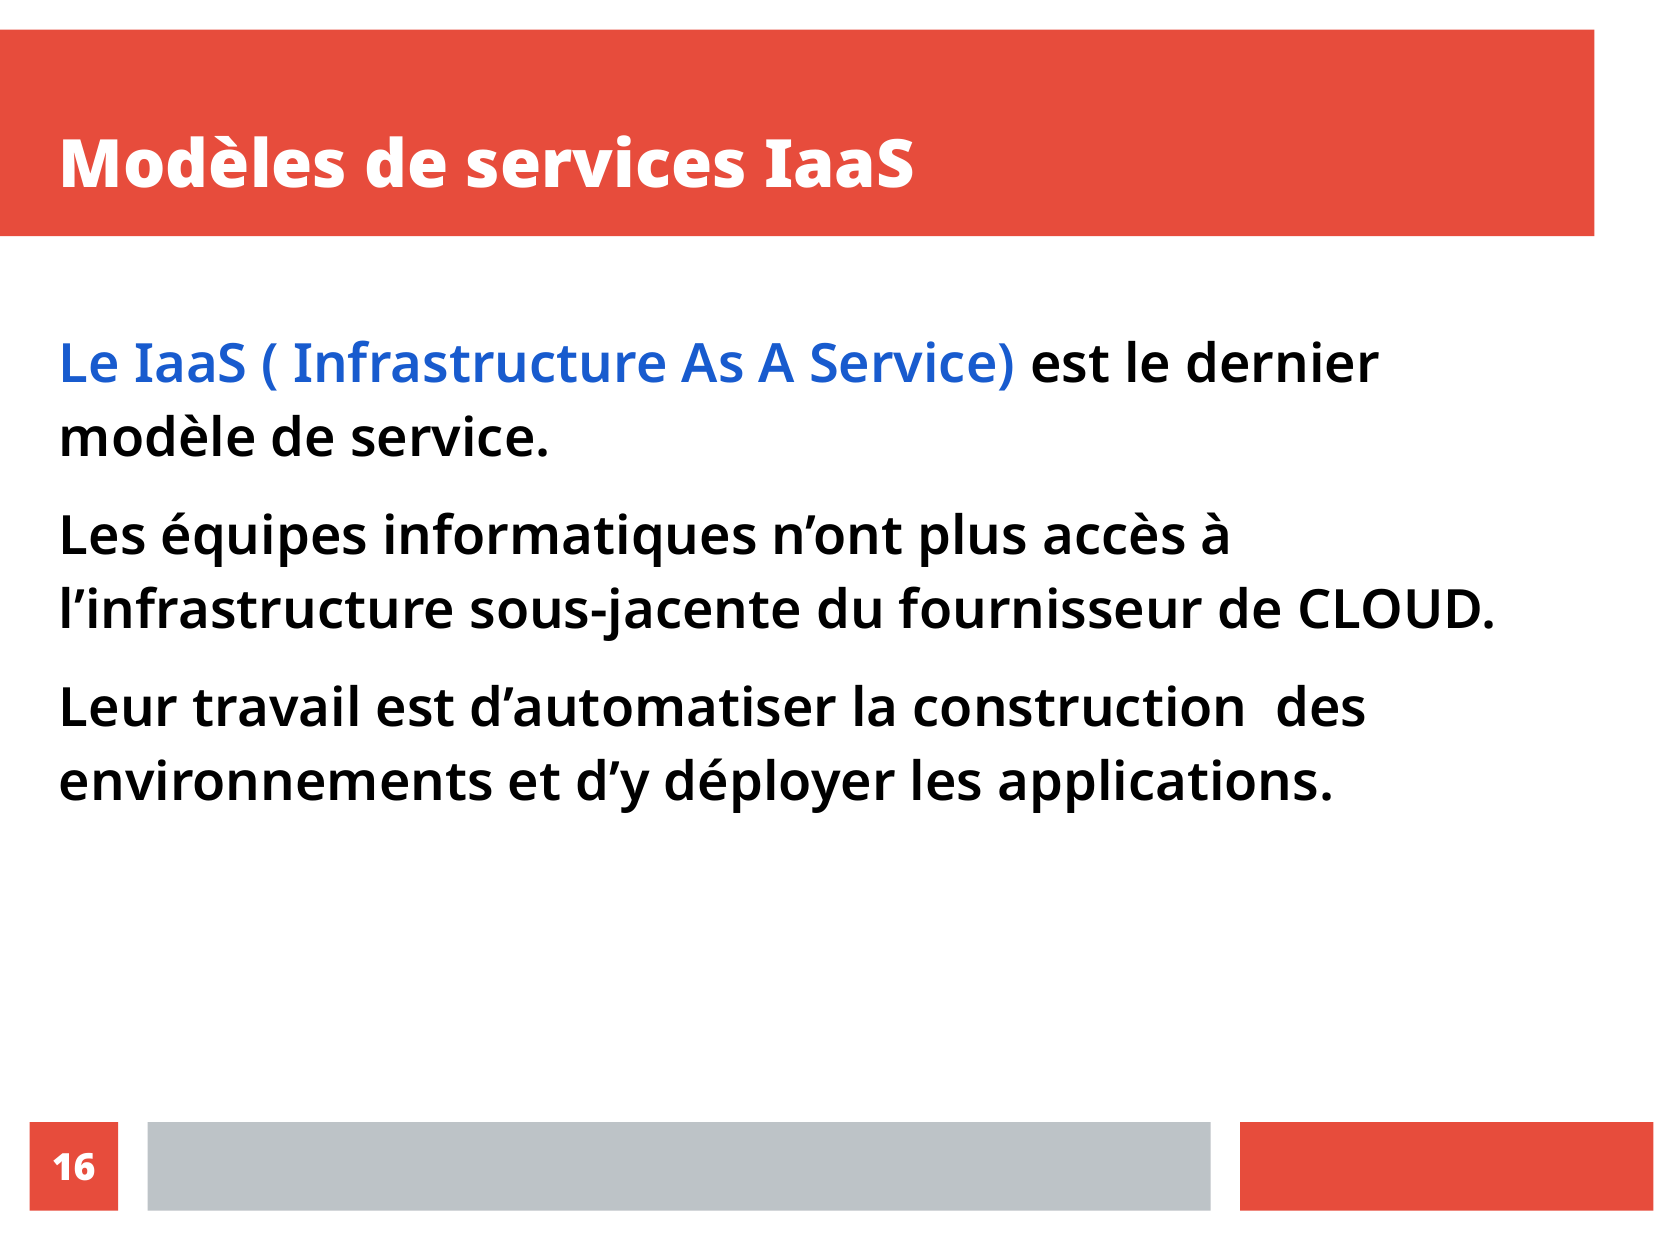

# Modèles de services IaaS
Le IaaS ( Infrastructure As A Service) est le dernier modèle de service.
Les équipes informatiques n’ont plus accès à l’infrastructure sous-jacente du fournisseur de CLOUD.
Leur travail est d’automatiser la construction des environnements et d’y déployer les applications.
16